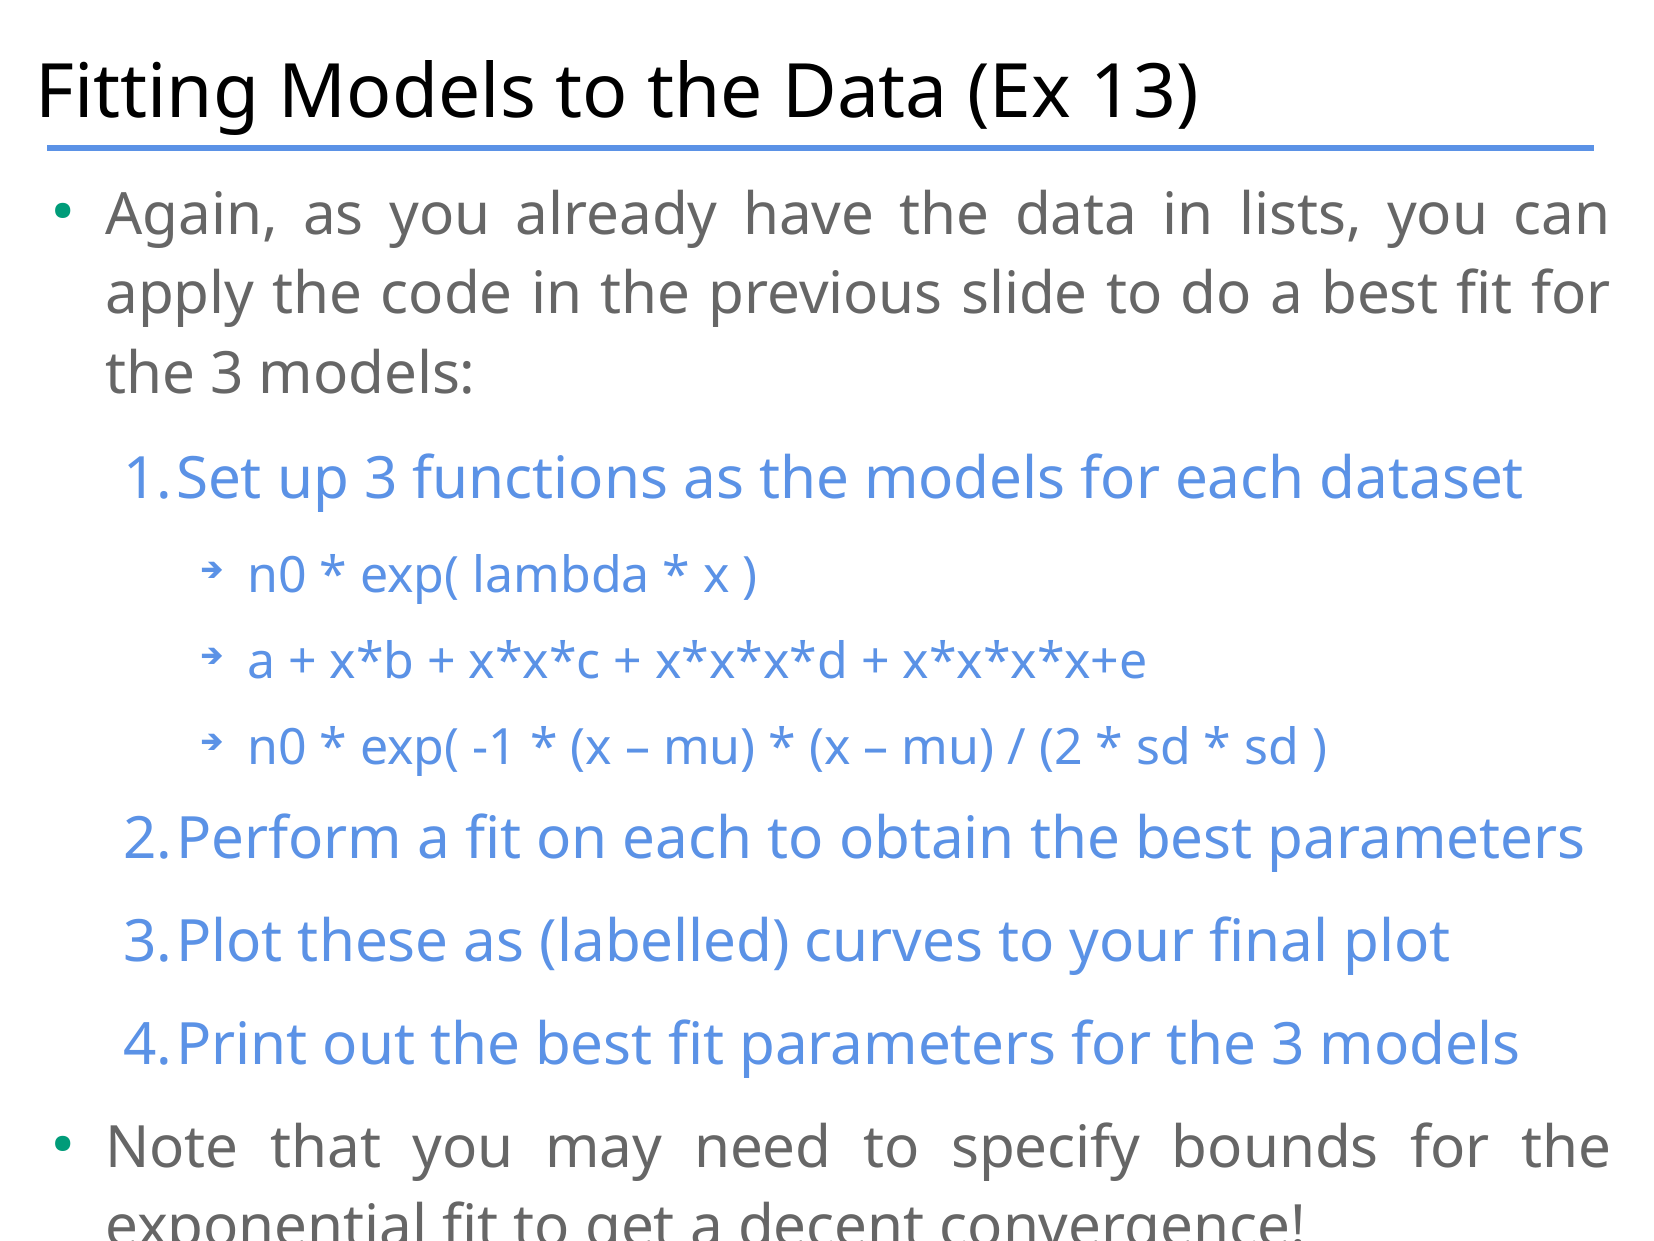

Fitting Models to the Data (Ex 13)
# Again, as you already have the data in lists, you can apply the code in the previous slide to do a best fit for the 3 models:
Set up 3 functions as the models for each dataset
n0 * exp( lambda * x )
a + x*b + x*x*c + x*x*x*d + x*x*x*x+e
n0 * exp( -1 * (x – mu) * (x – mu) / (2 * sd * sd )
Perform a fit on each to obtain the best parameters
Plot these as (labelled) curves to your final plot
Print out the best fit parameters for the 3 models
Note that you may need to specify bounds for the exponential fit to get a decent convergence!